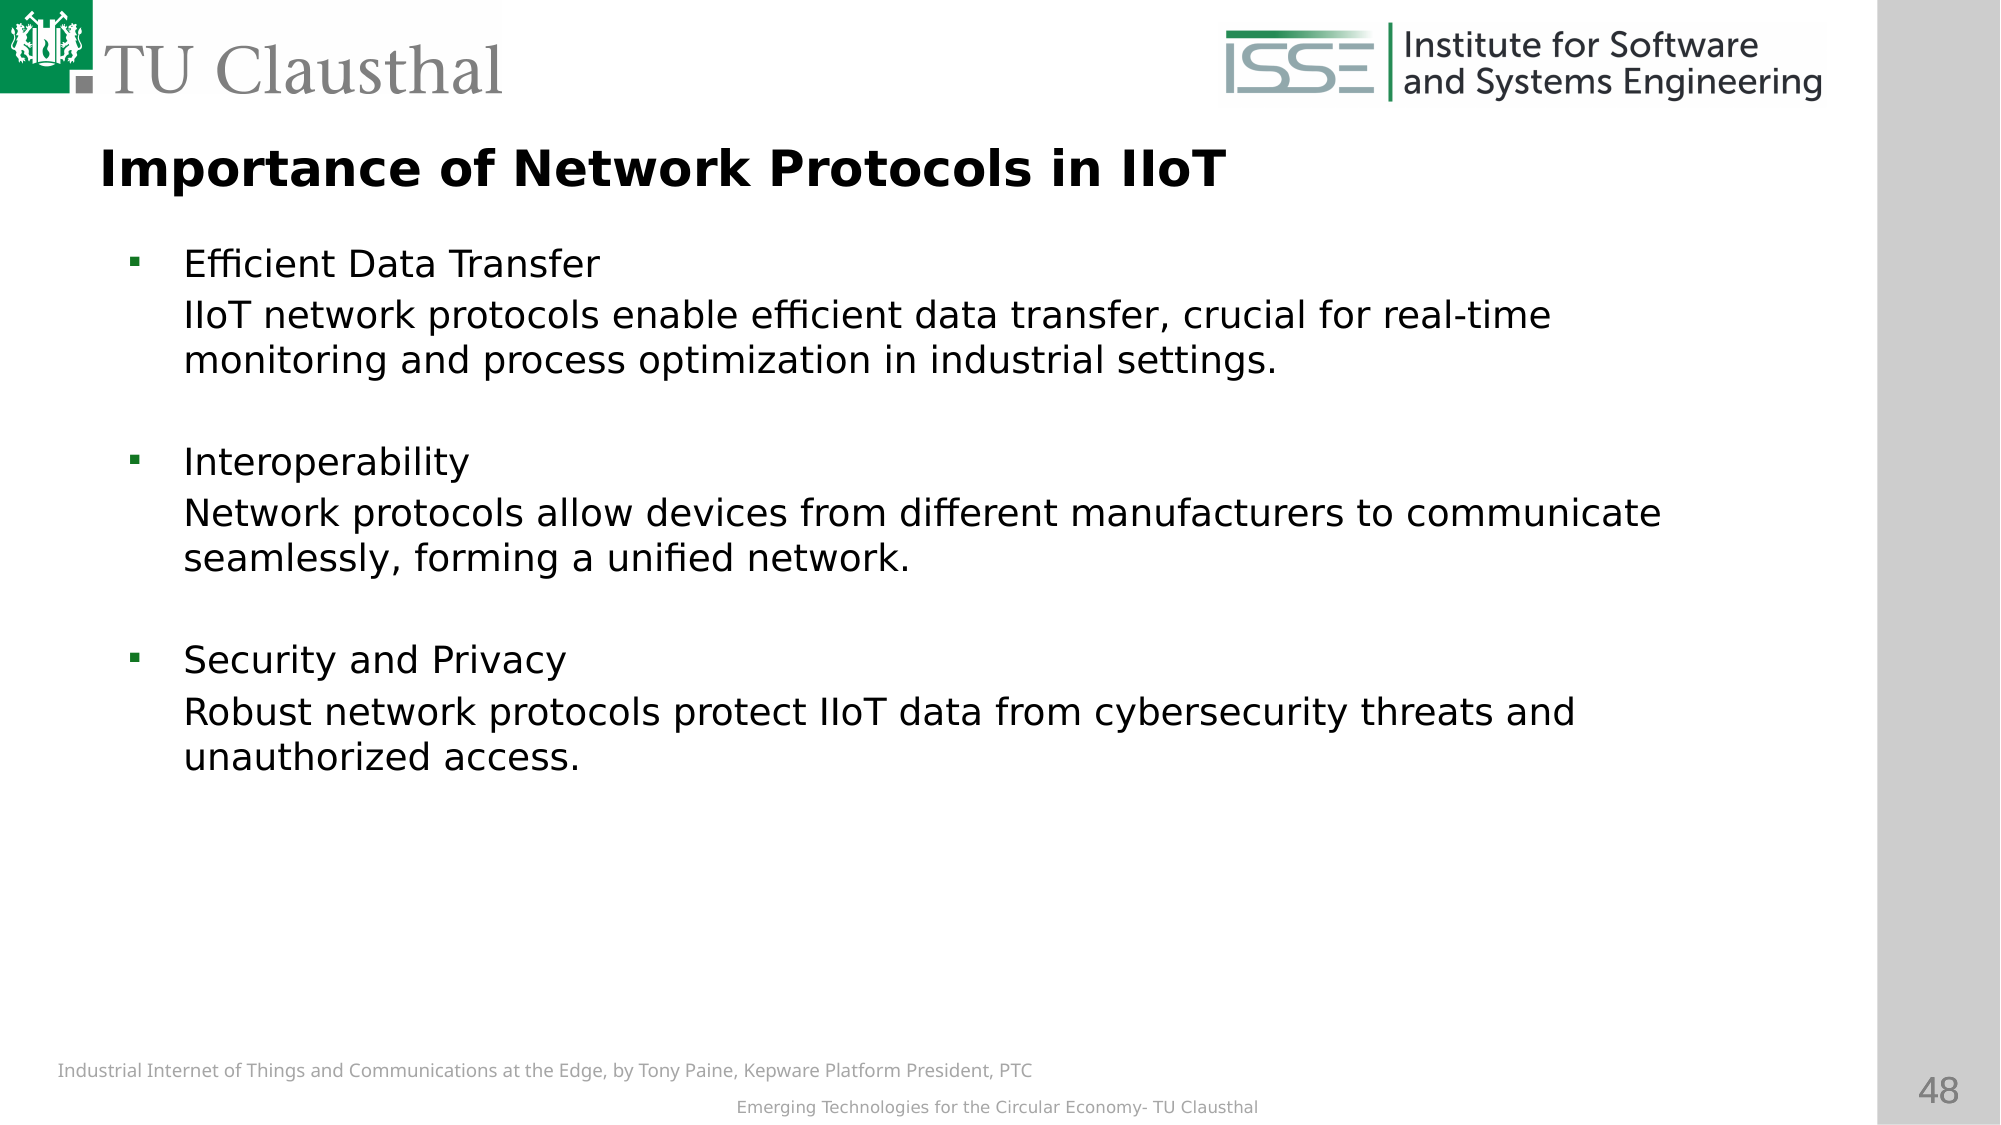

# Importance of Network Protocols in IIoT
Efficient Data Transfer
IIoT network protocols enable efficient data transfer, crucial for real-time monitoring and process optimization in industrial settings.
Interoperability
Network protocols allow devices from different manufacturers to communicate seamlessly, forming a unified network.
Security and Privacy
Robust network protocols protect IIoT data from cybersecurity threats and unauthorized access.
Industrial Internet of Things and Communications at the Edge, by Tony Paine, Kepware Platform President, PTC